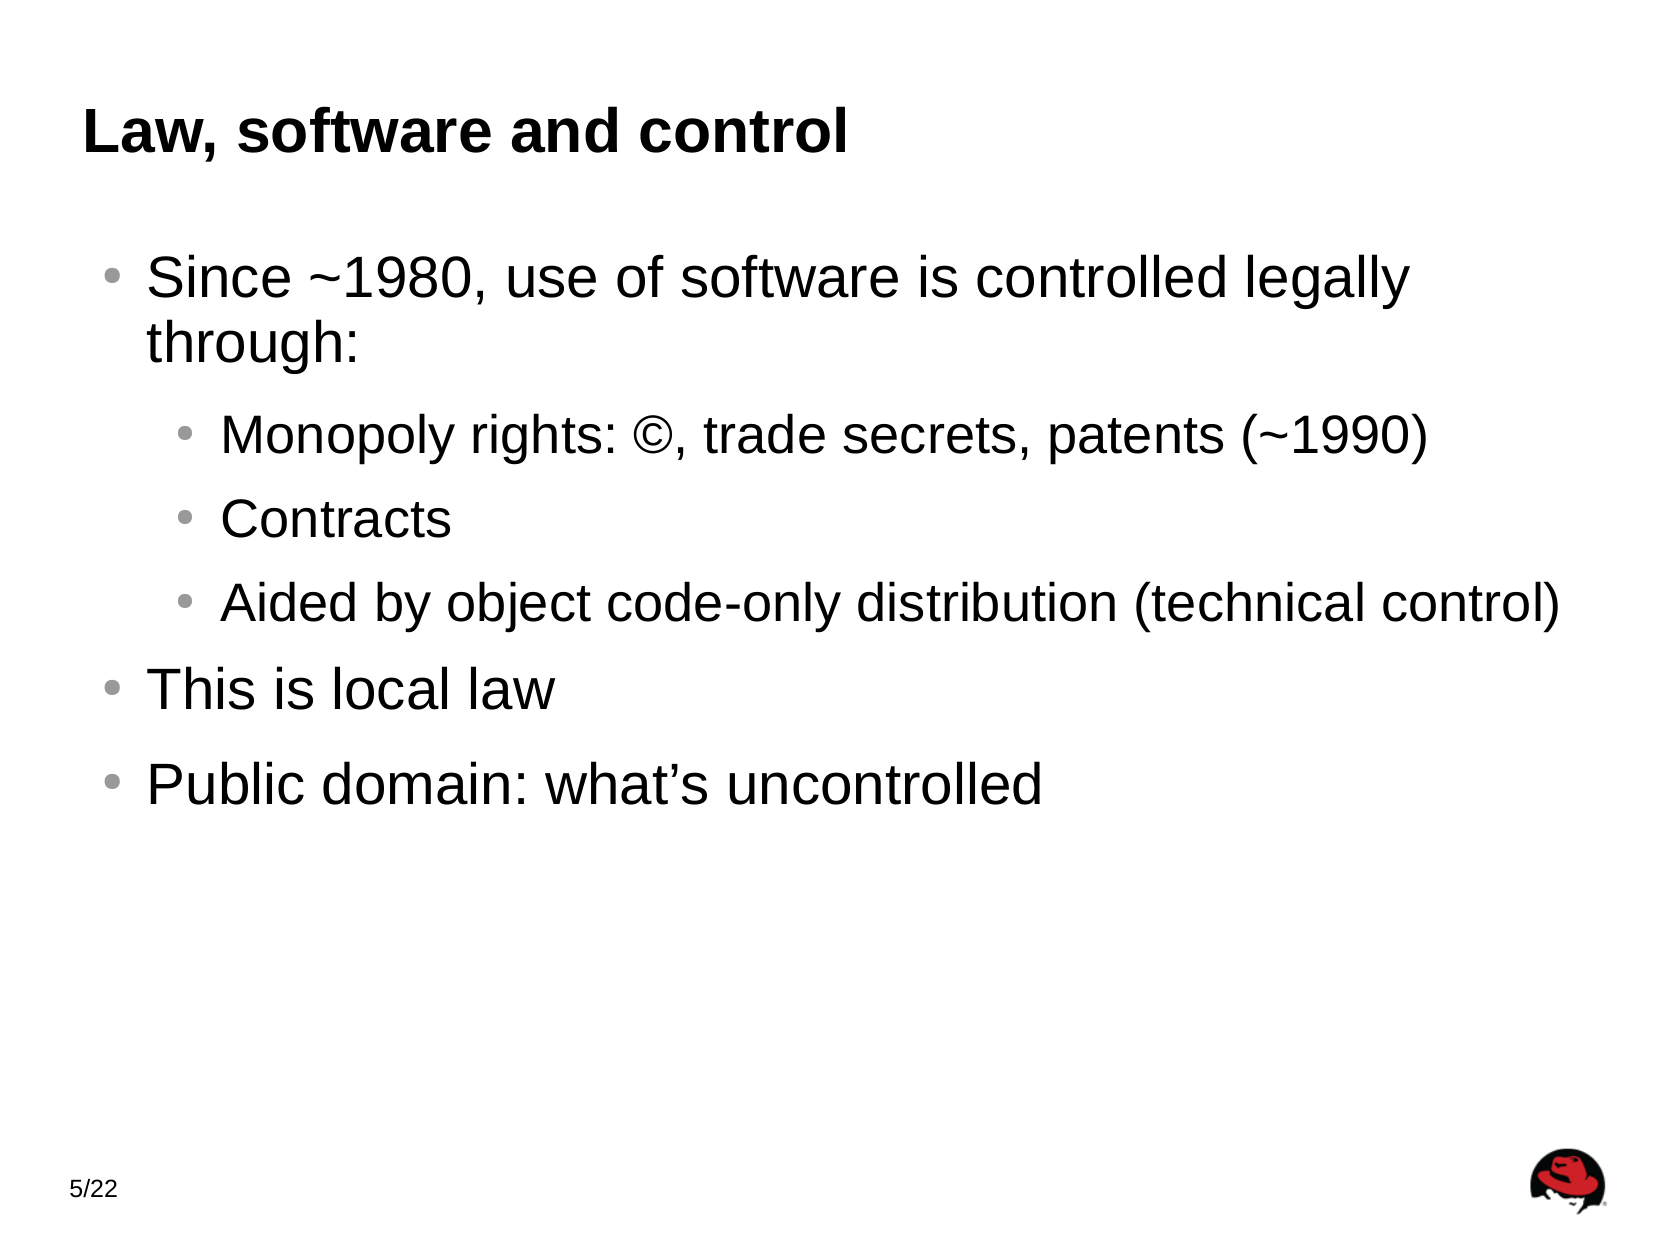

# Law, software and control
Since ~1980, use of software is controlled legally through:
Monopoly rights: ©, trade secrets, patents (~1990)
Contracts
Aided by object code-only distribution (technical control)
This is local law
Public domain: what’s uncontrolled